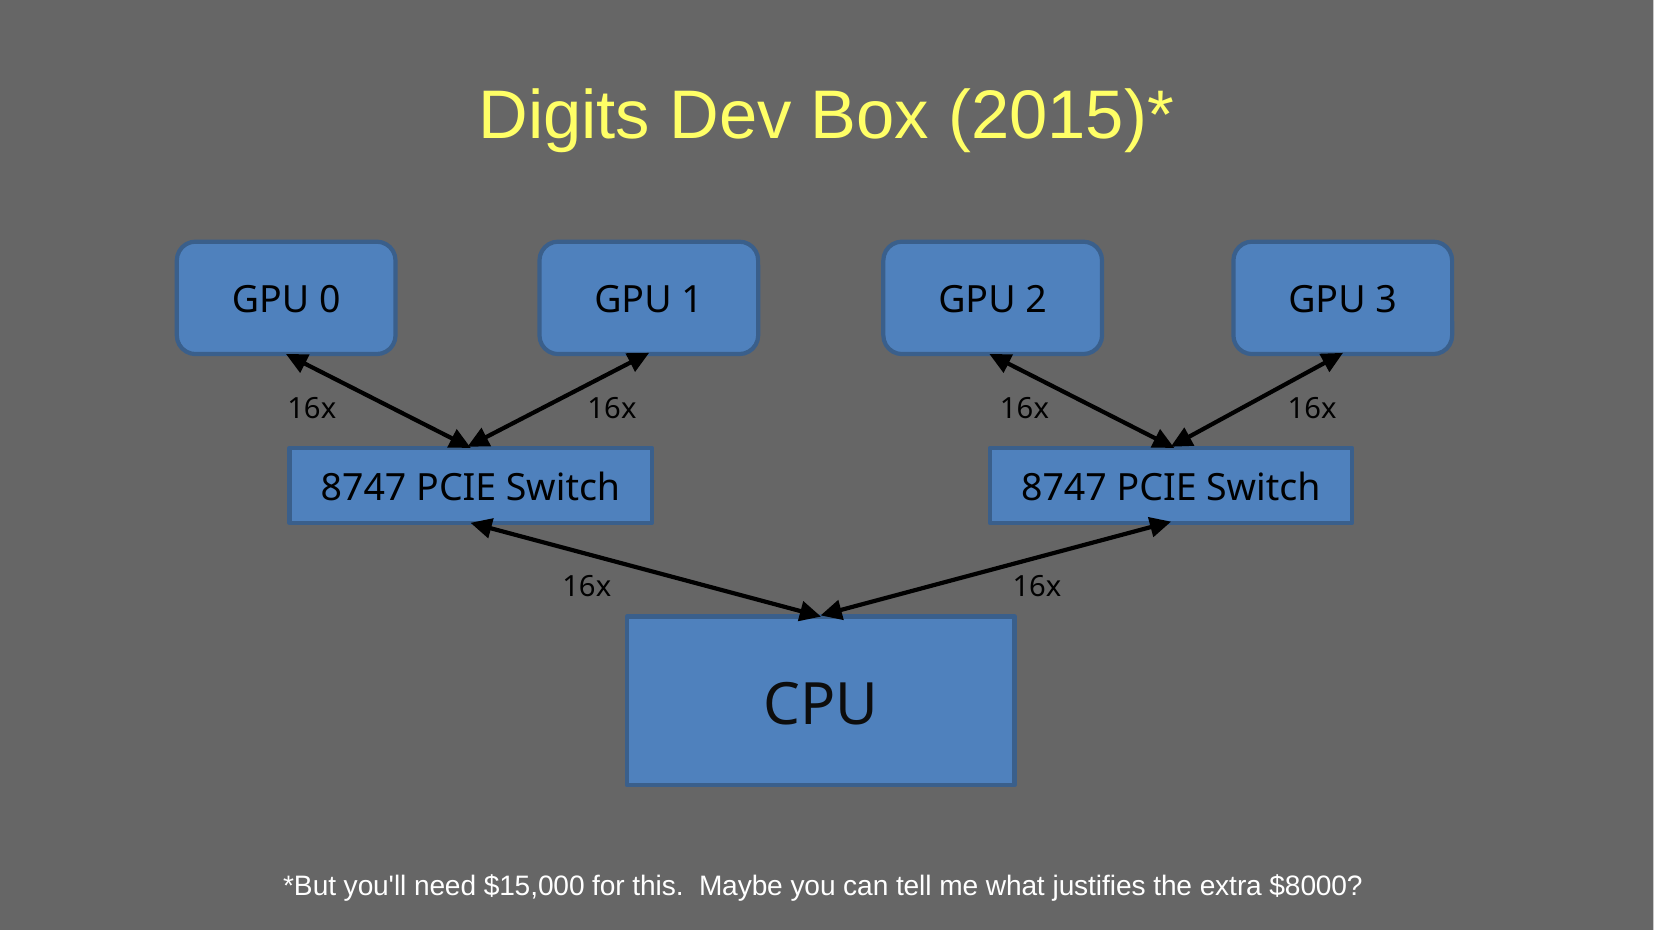

# Digits Dev Box (2015)*
GPU 0
GPU 1
GPU 2
GPU 3
16x
16x
16x
16x
8747 PCIE Switch
8747 PCIE Switch
16x
16x
CPU
*But you'll need $15,000 for this. Maybe you can tell me what justifies the extra $8000?